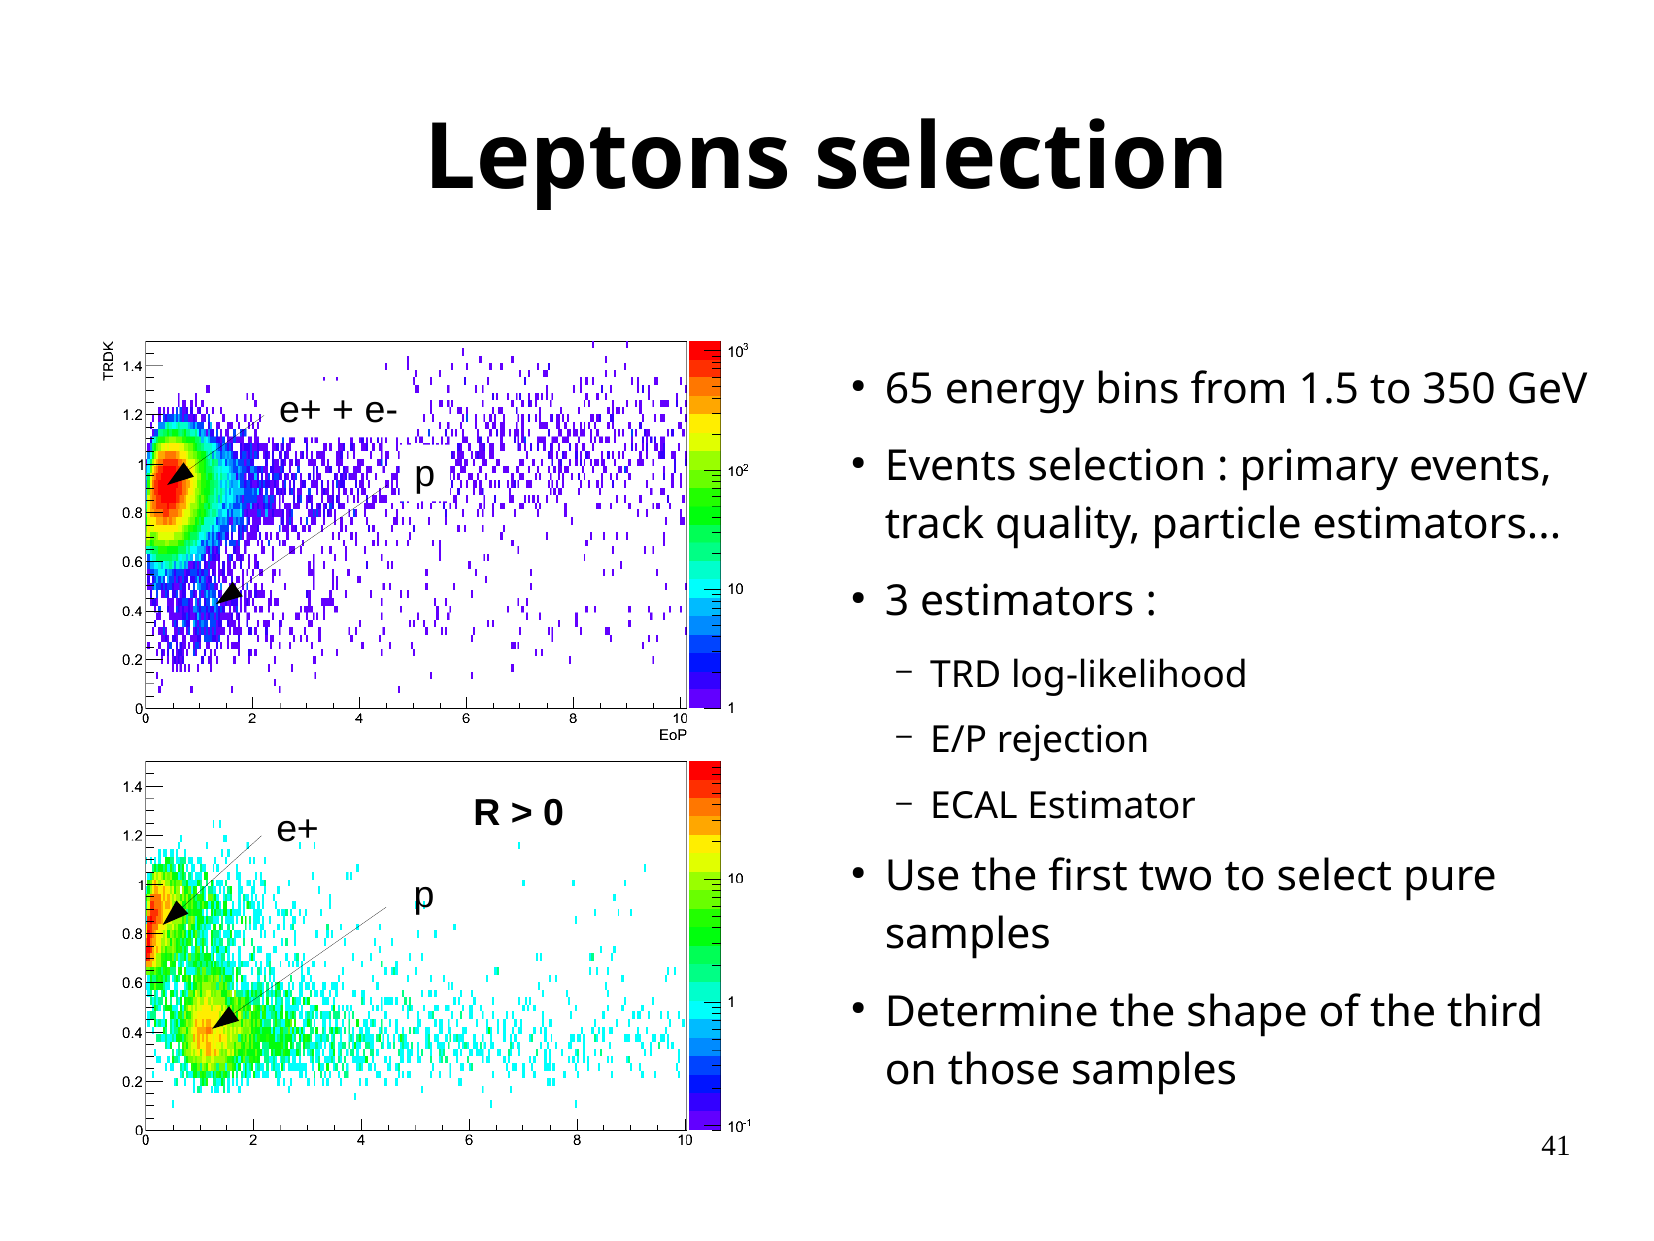

# Leptons selection
e+ + e-
p
65 energy bins from 1.5 to 350 GeV
Events selection : primary events, track quality, particle estimators...
3 estimators :
TRD log-likelihood
E/P rejection
ECAL Estimator
Use the first two to select pure samples
Determine the shape of the third on those samples
e+
p
R > 0
41